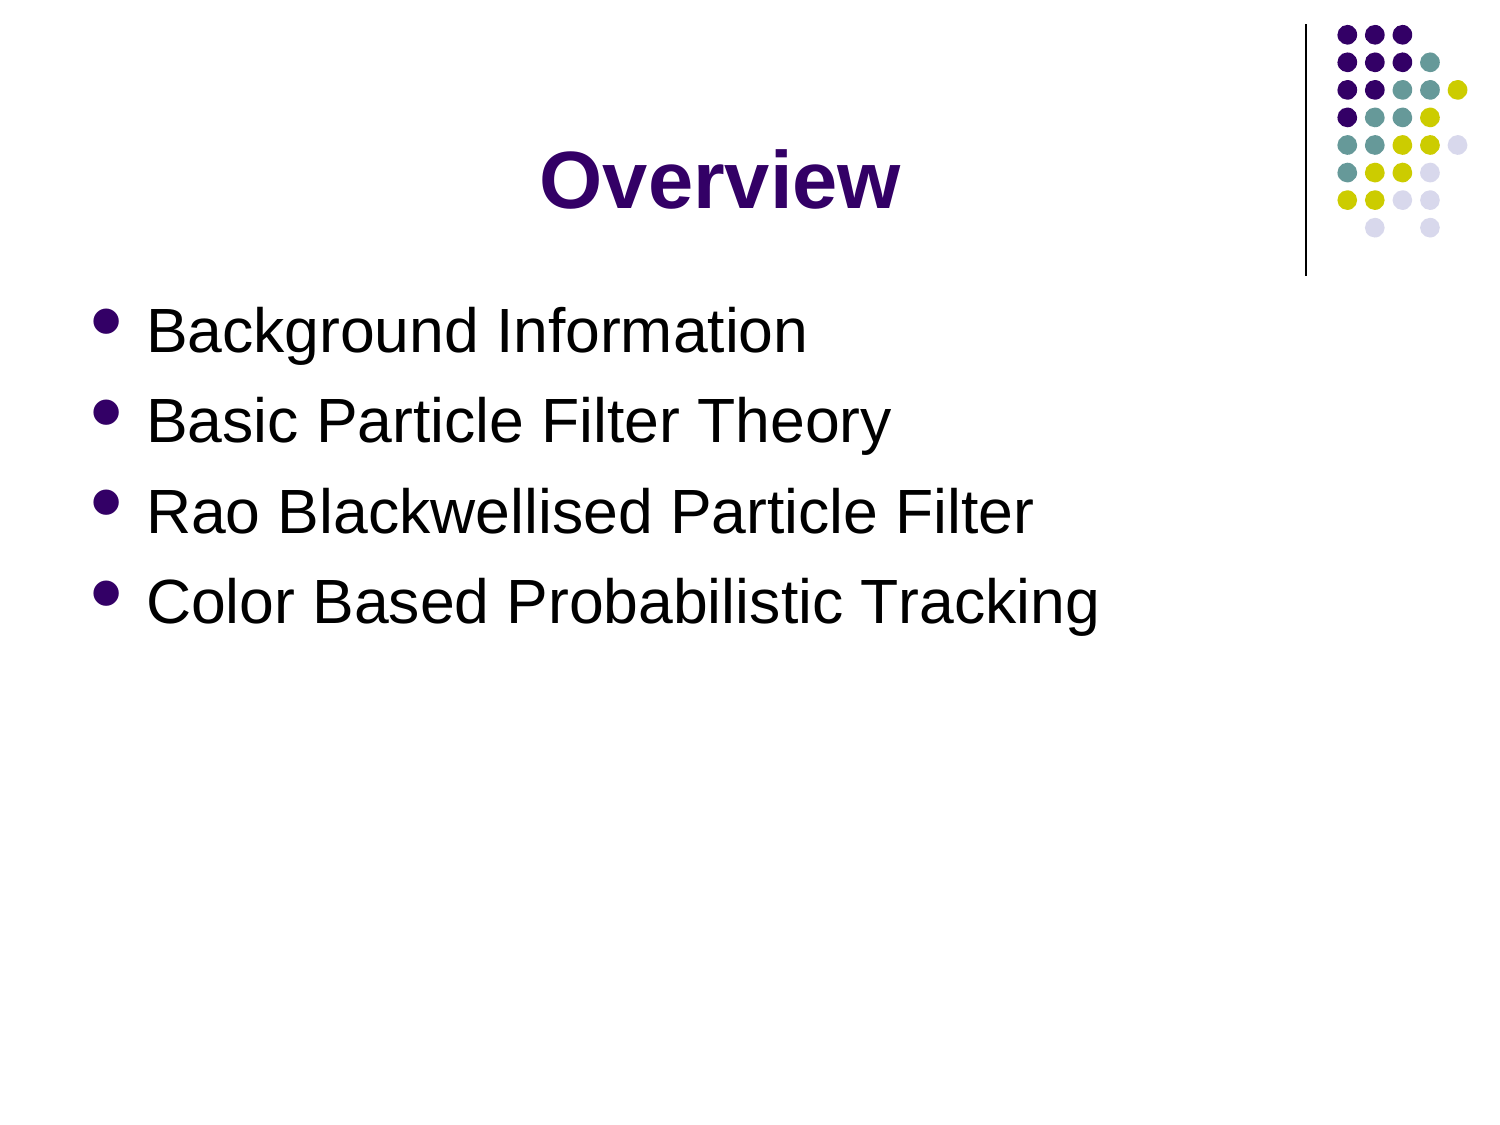

# Overview
Background Information
Basic Particle Filter Theory
Rao Blackwellised Particle Filter
Color Based Probabilistic Tracking